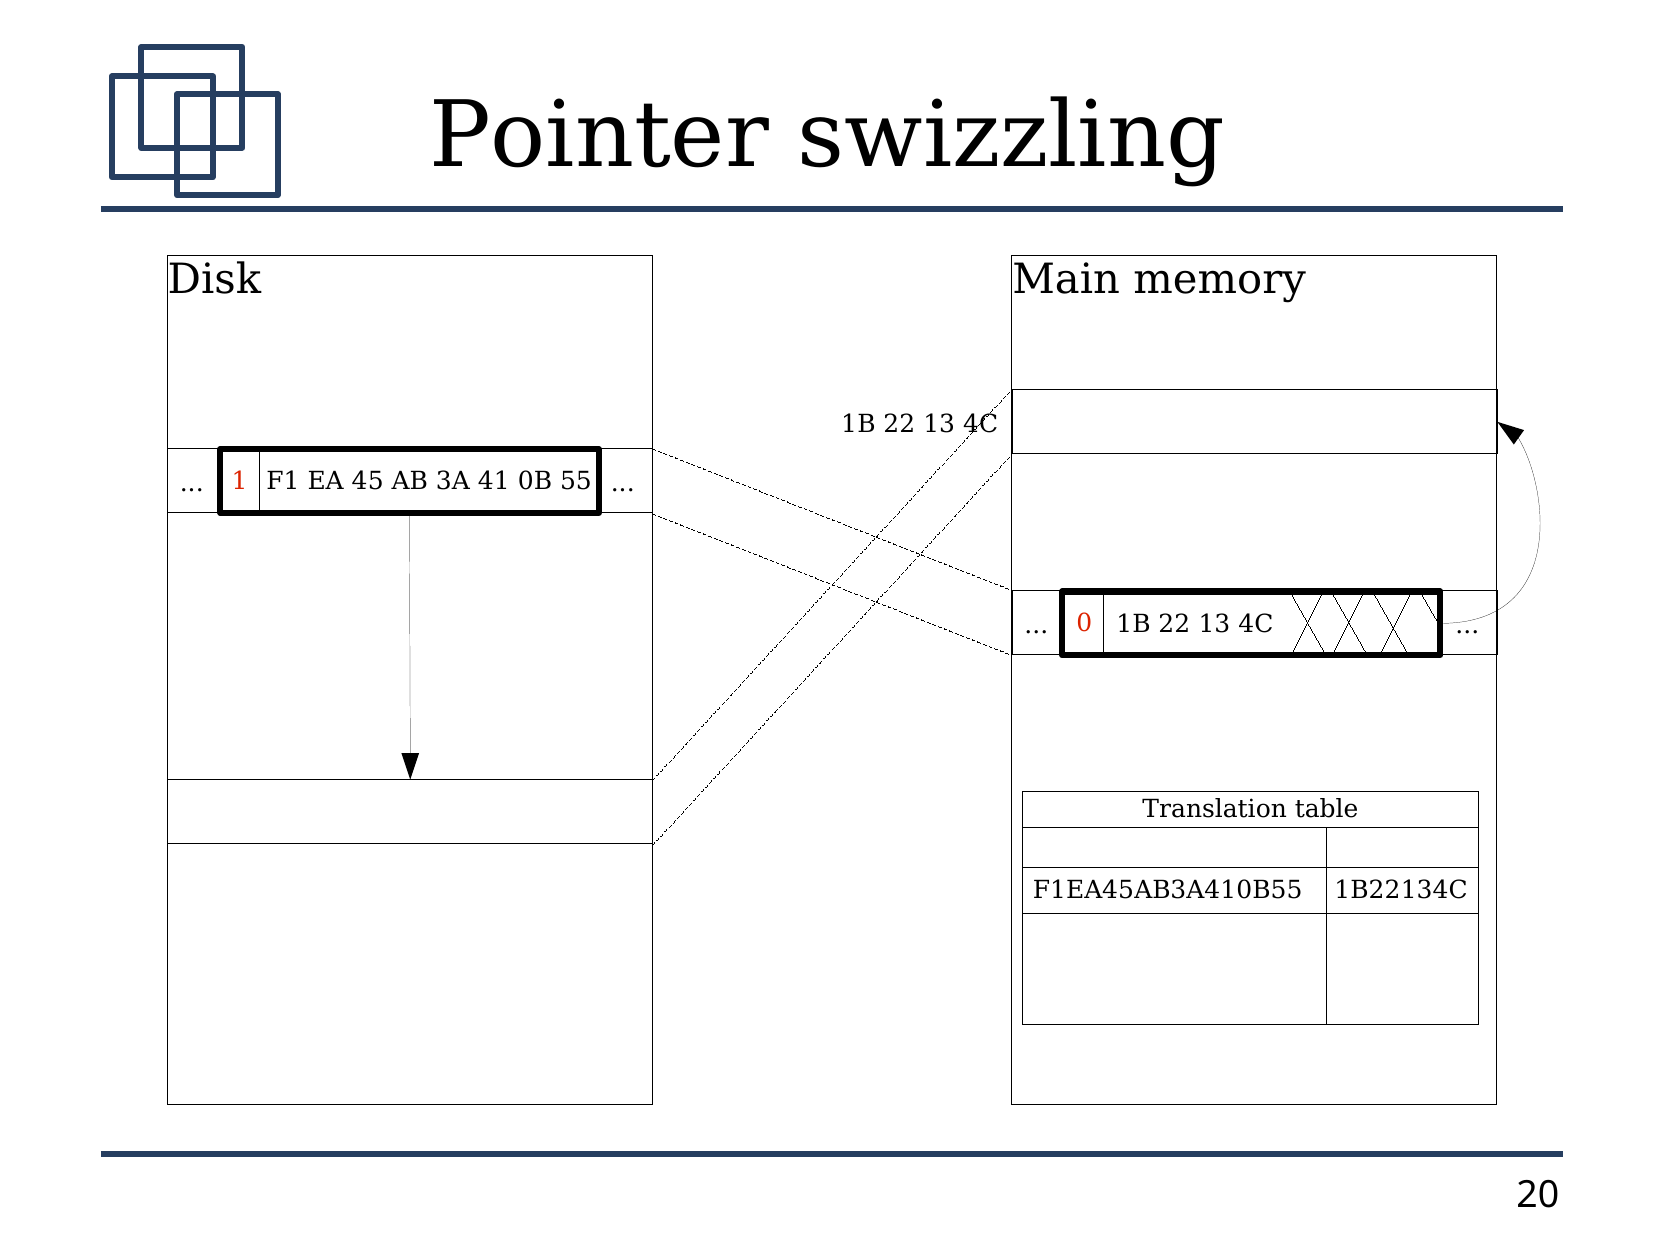

# Pointer swizzling
Disk
Main memory
1B 22 13 4C
1
 F1 EA 45 AB 3A 41 0B 55
...
...
0
1B 22 13 4C
...
...
Translation table
F1EA45AB3A410B55 1B22134C